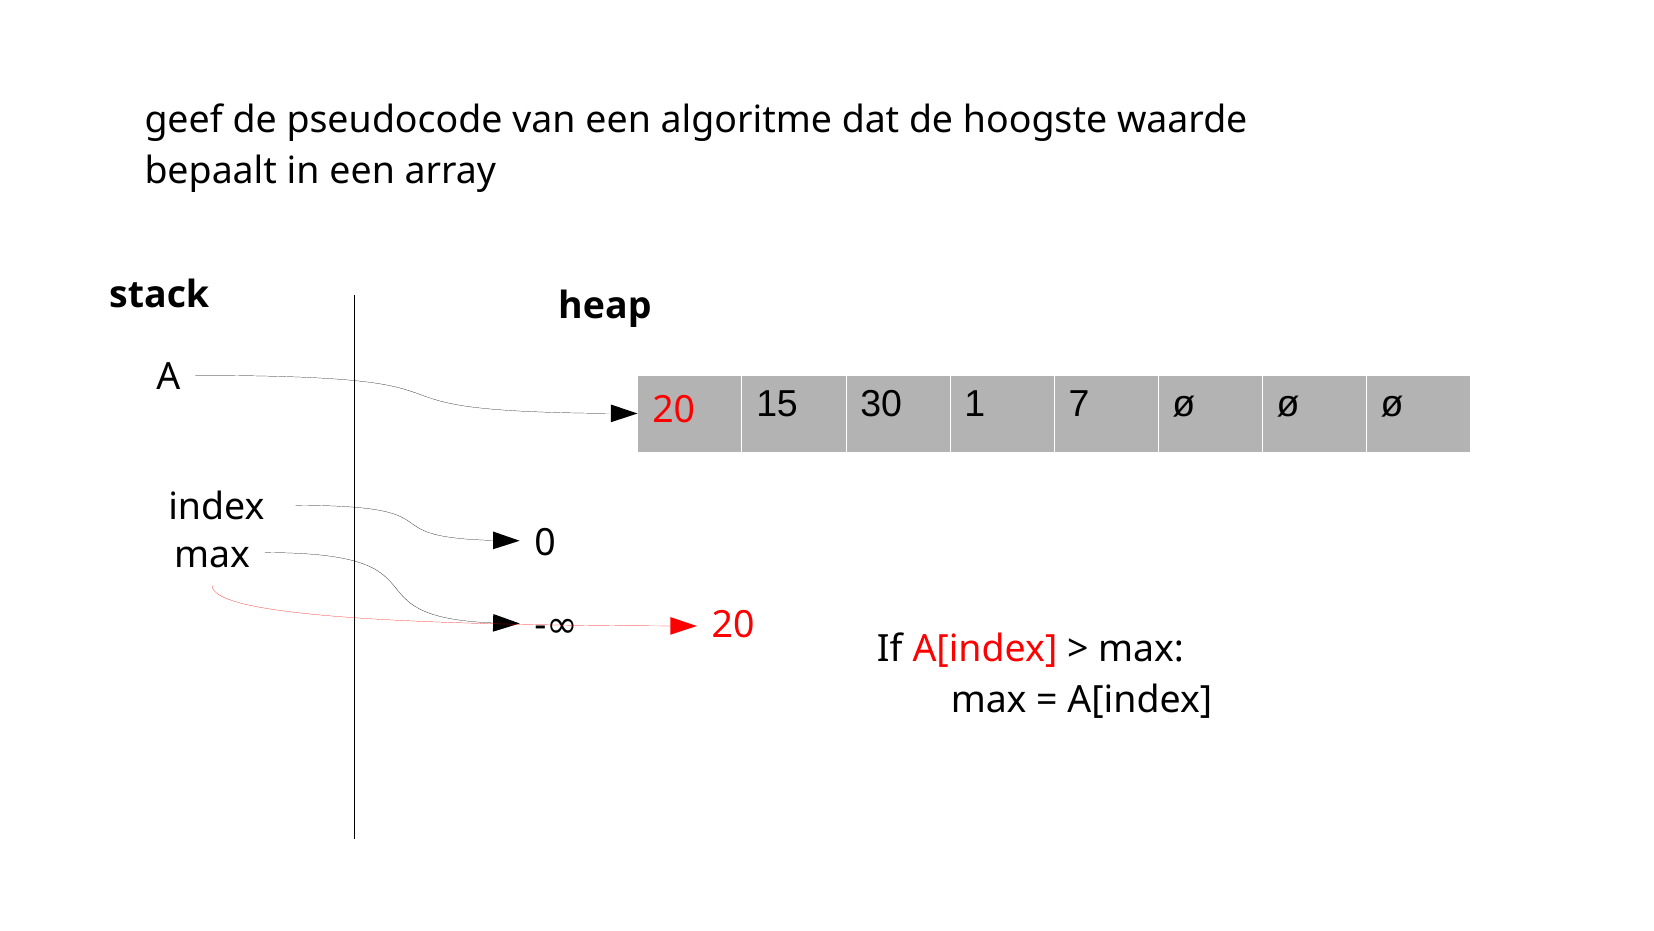

geef de pseudocode van een algoritme dat de hoogste waarde bepaalt in een array
stack
heap
A
| 20 | 15 | 30 | 1 | 7 | ø | ø | ø |
| --- | --- | --- | --- | --- | --- | --- | --- |
index
0
max
-∞
20
If A[index] > max:
	max = A[index]